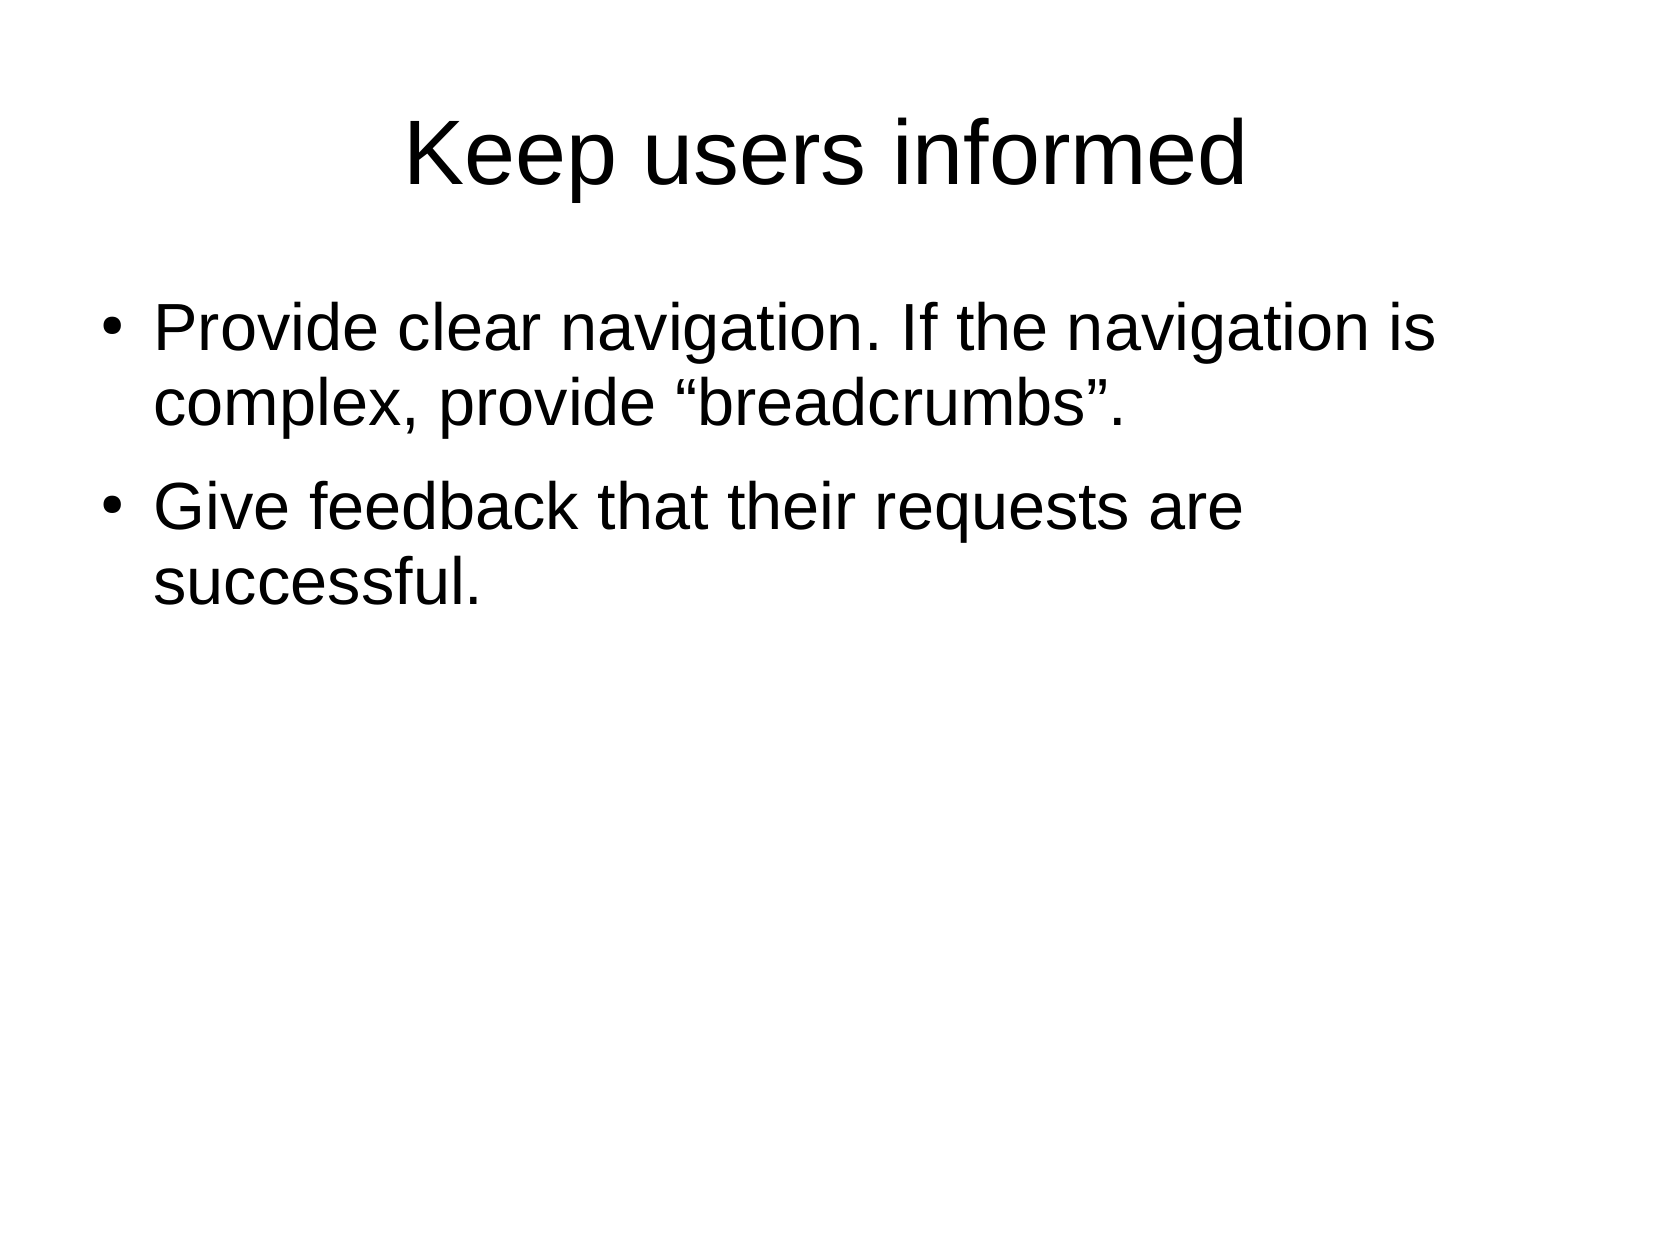

# Keep users informed
Provide clear navigation. If the navigation is complex, provide “breadcrumbs”.
Give feedback that their requests are successful.